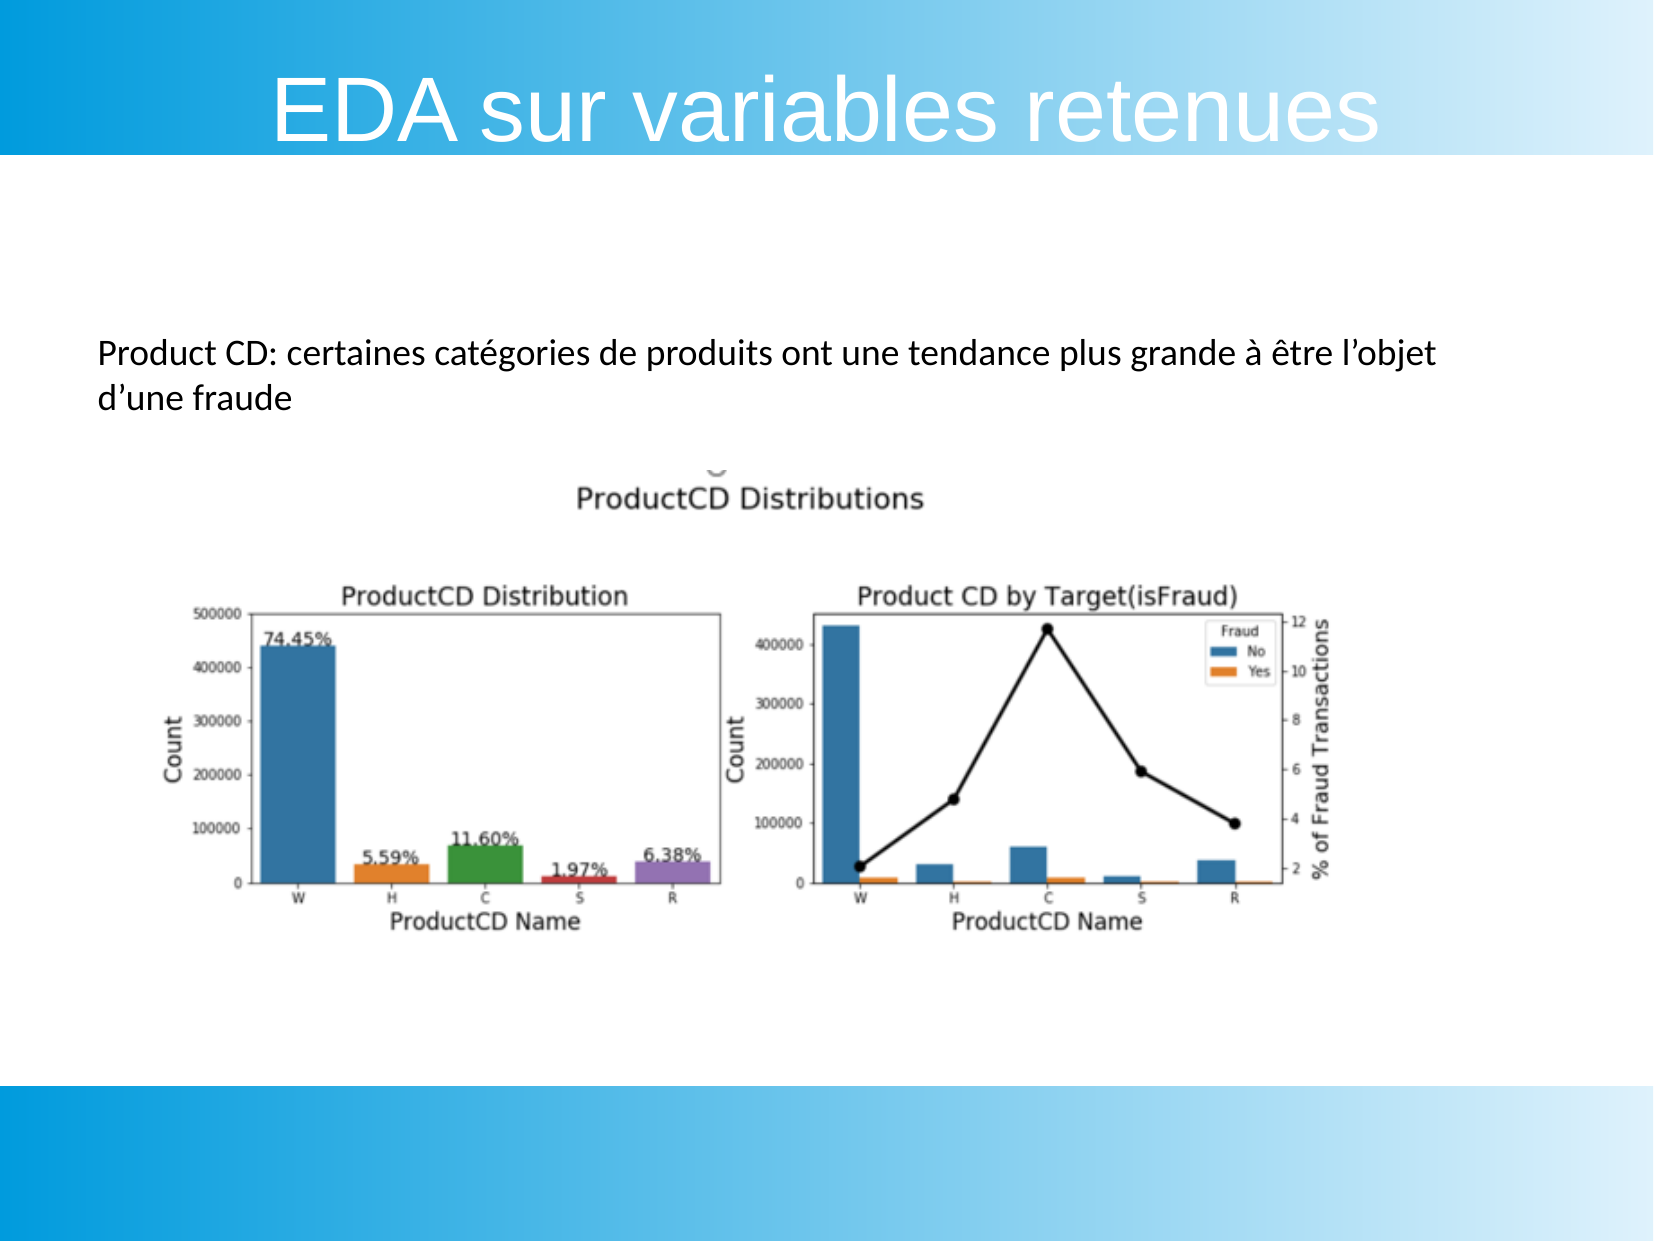

# EDA sur variables retenues
Product CD: certaines catégories de produits ont une tendance plus grande à être l’objet d’une fraude